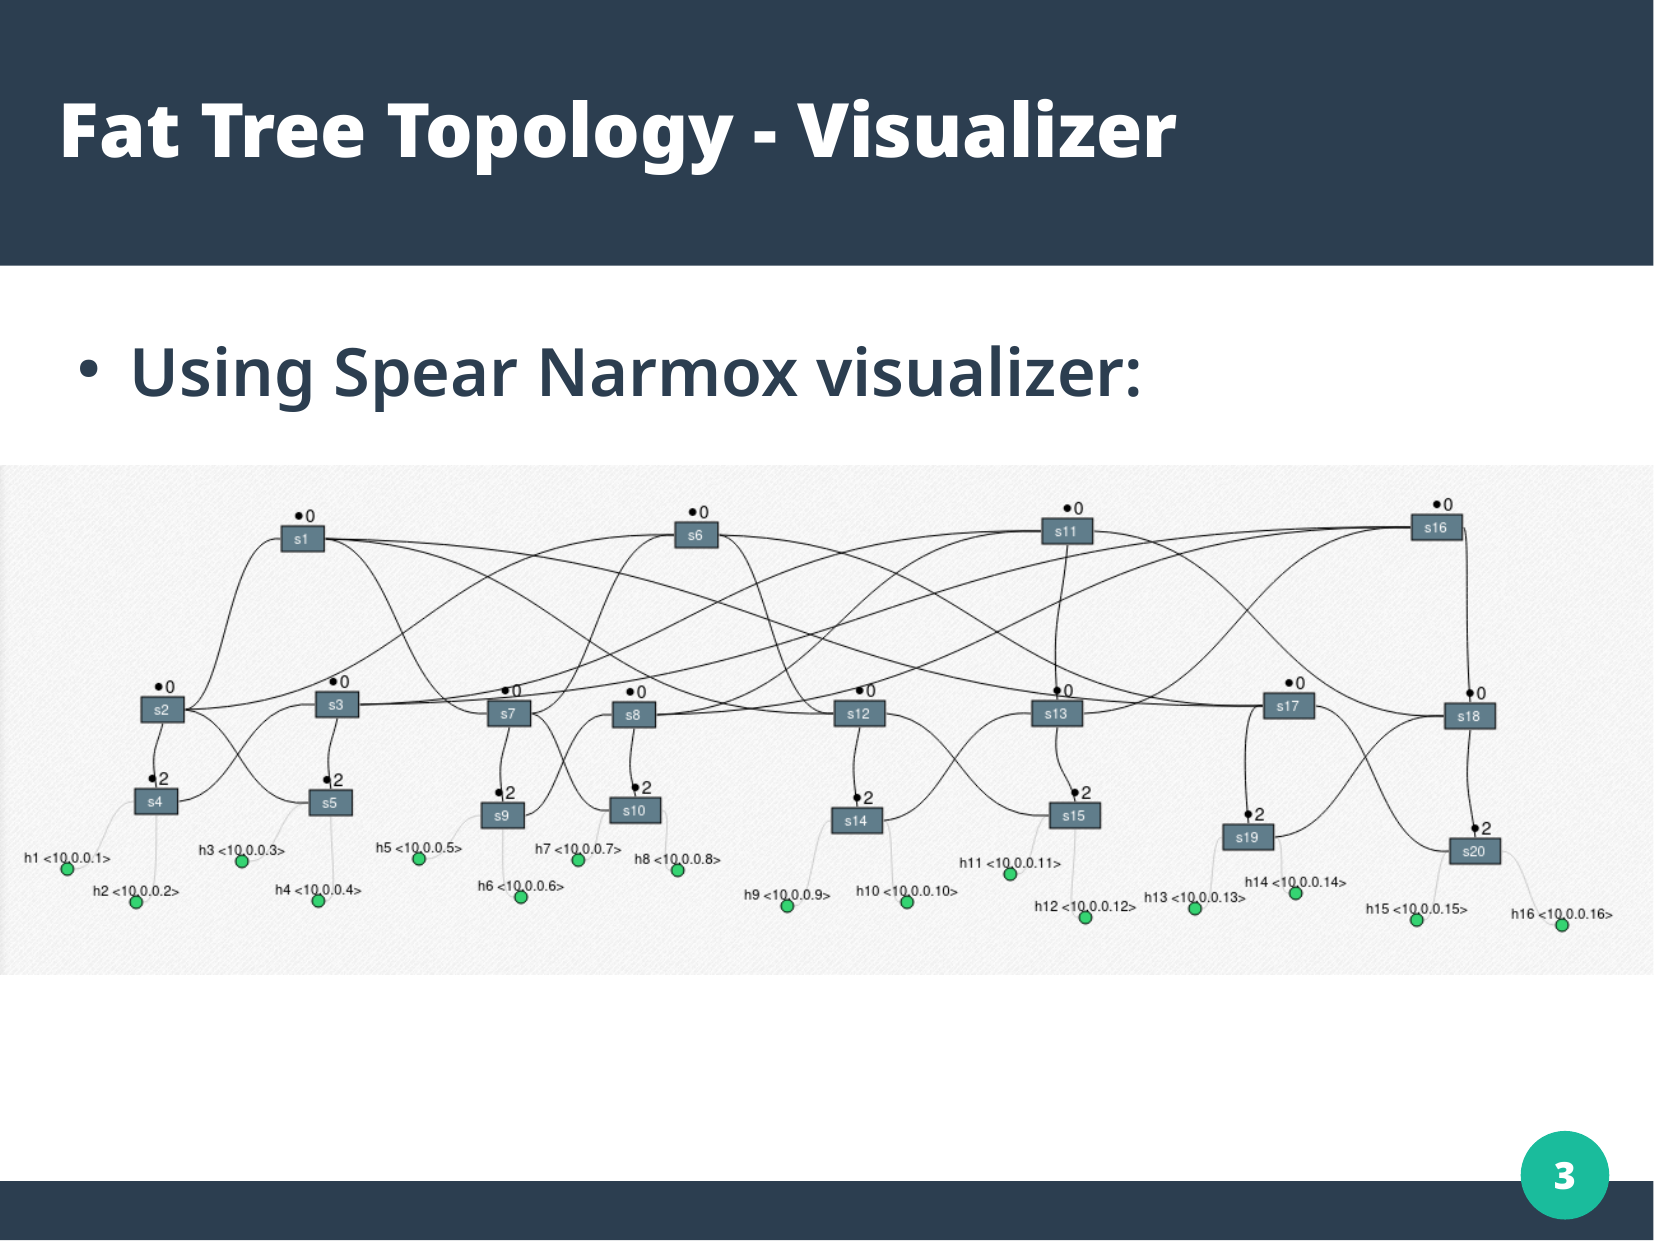

# Fat Tree Topology - Visualizer
Using Spear Narmox visualizer:
3